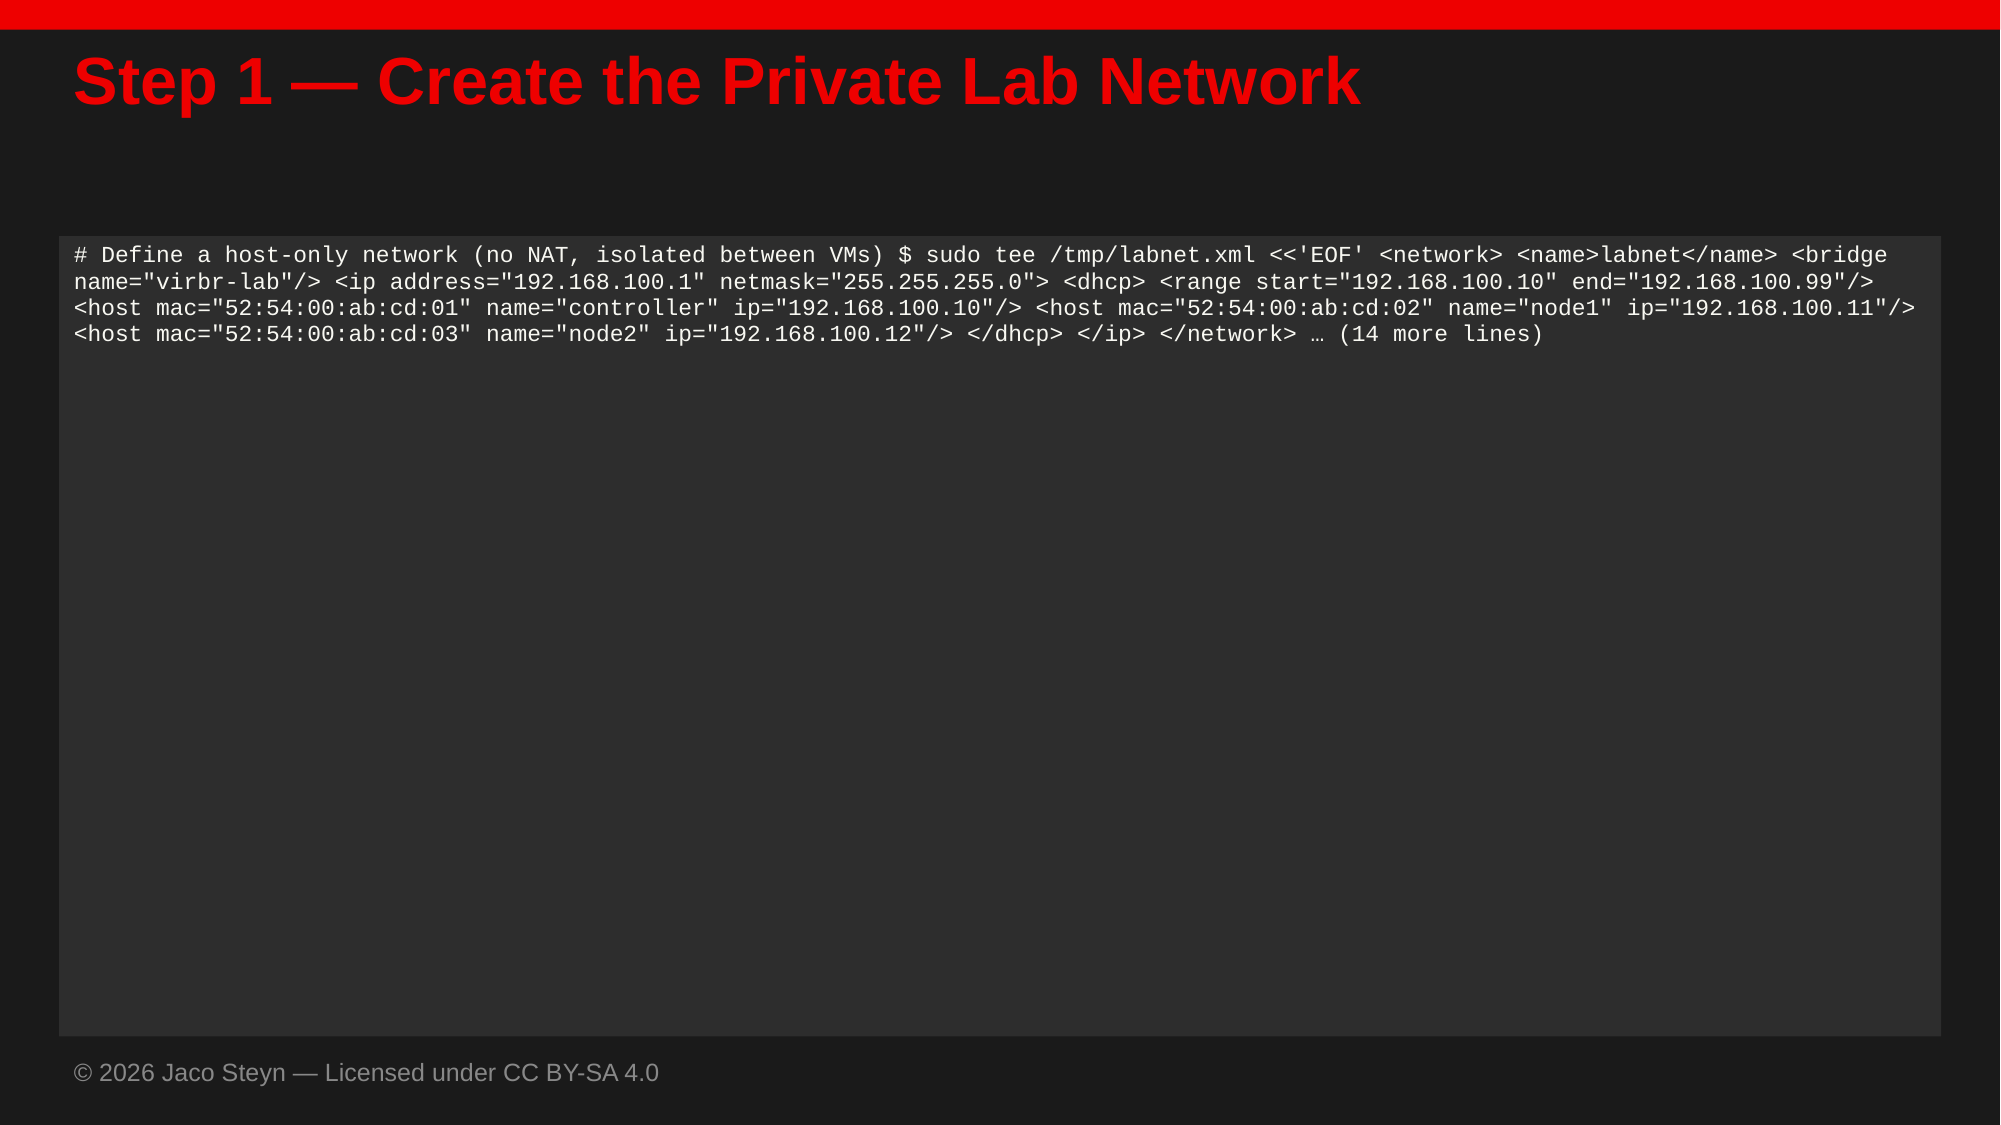

Step 1 — Create the Private Lab Network
# Define a host-only network (no NAT, isolated between VMs) $ sudo tee /tmp/labnet.xml <<'EOF' <network> <name>labnet</name> <bridge name="virbr-lab"/> <ip address="192.168.100.1" netmask="255.255.255.0"> <dhcp> <range start="192.168.100.10" end="192.168.100.99"/> <host mac="52:54:00:ab:cd:01" name="controller" ip="192.168.100.10"/> <host mac="52:54:00:ab:cd:02" name="node1" ip="192.168.100.11"/> <host mac="52:54:00:ab:cd:03" name="node2" ip="192.168.100.12"/> </dhcp> </ip> </network> … (14 more lines)
© 2026 Jaco Steyn — Licensed under CC BY-SA 4.0